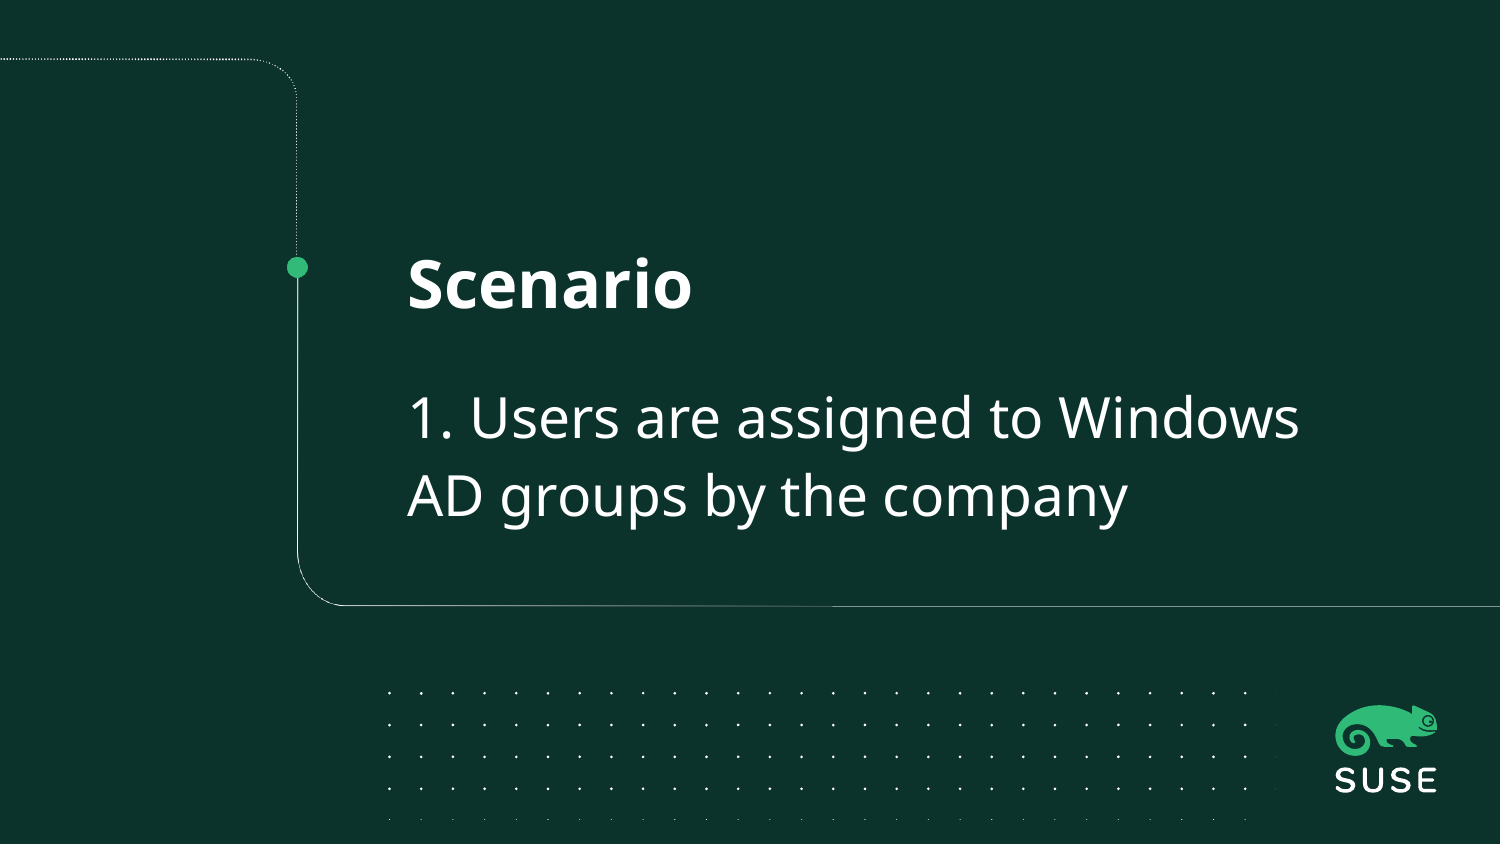

# Scenario
1. Users are assigned to Windows AD groups by the company